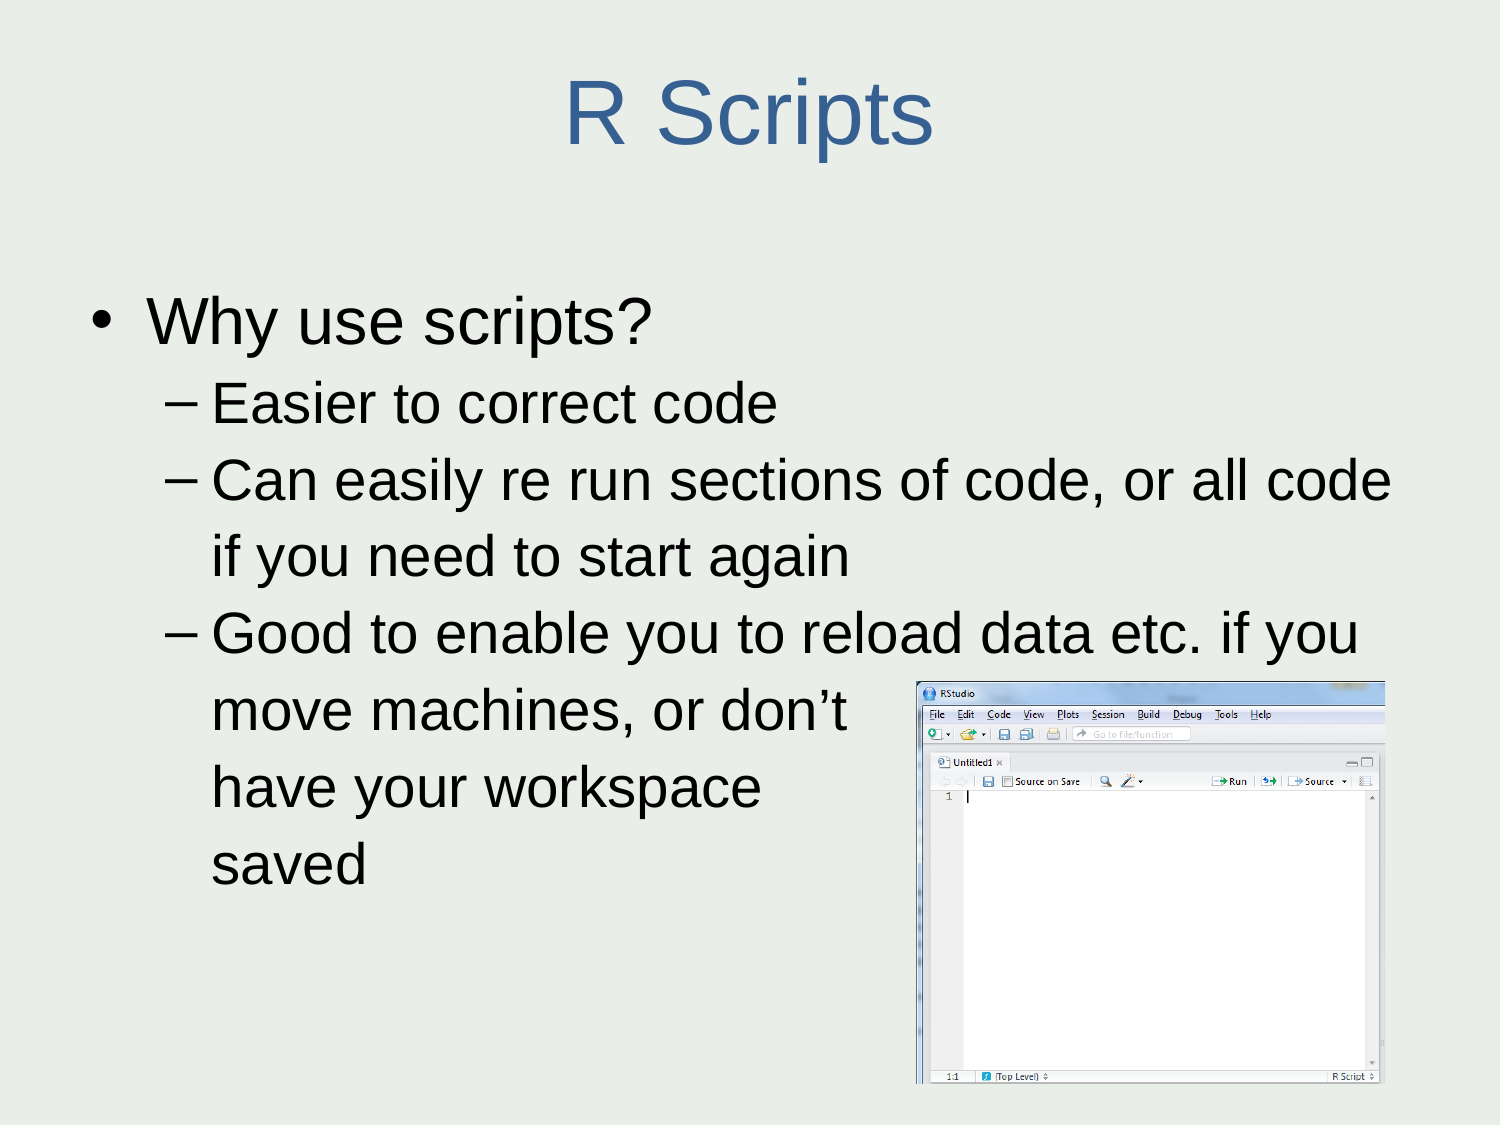

R Scripts
Why use scripts?
Easier to correct code
Can easily re run sections of code, or all code if you need to start again
Good to enable you to reload data etc. if you move machines, or don’t
have your workspace
saved